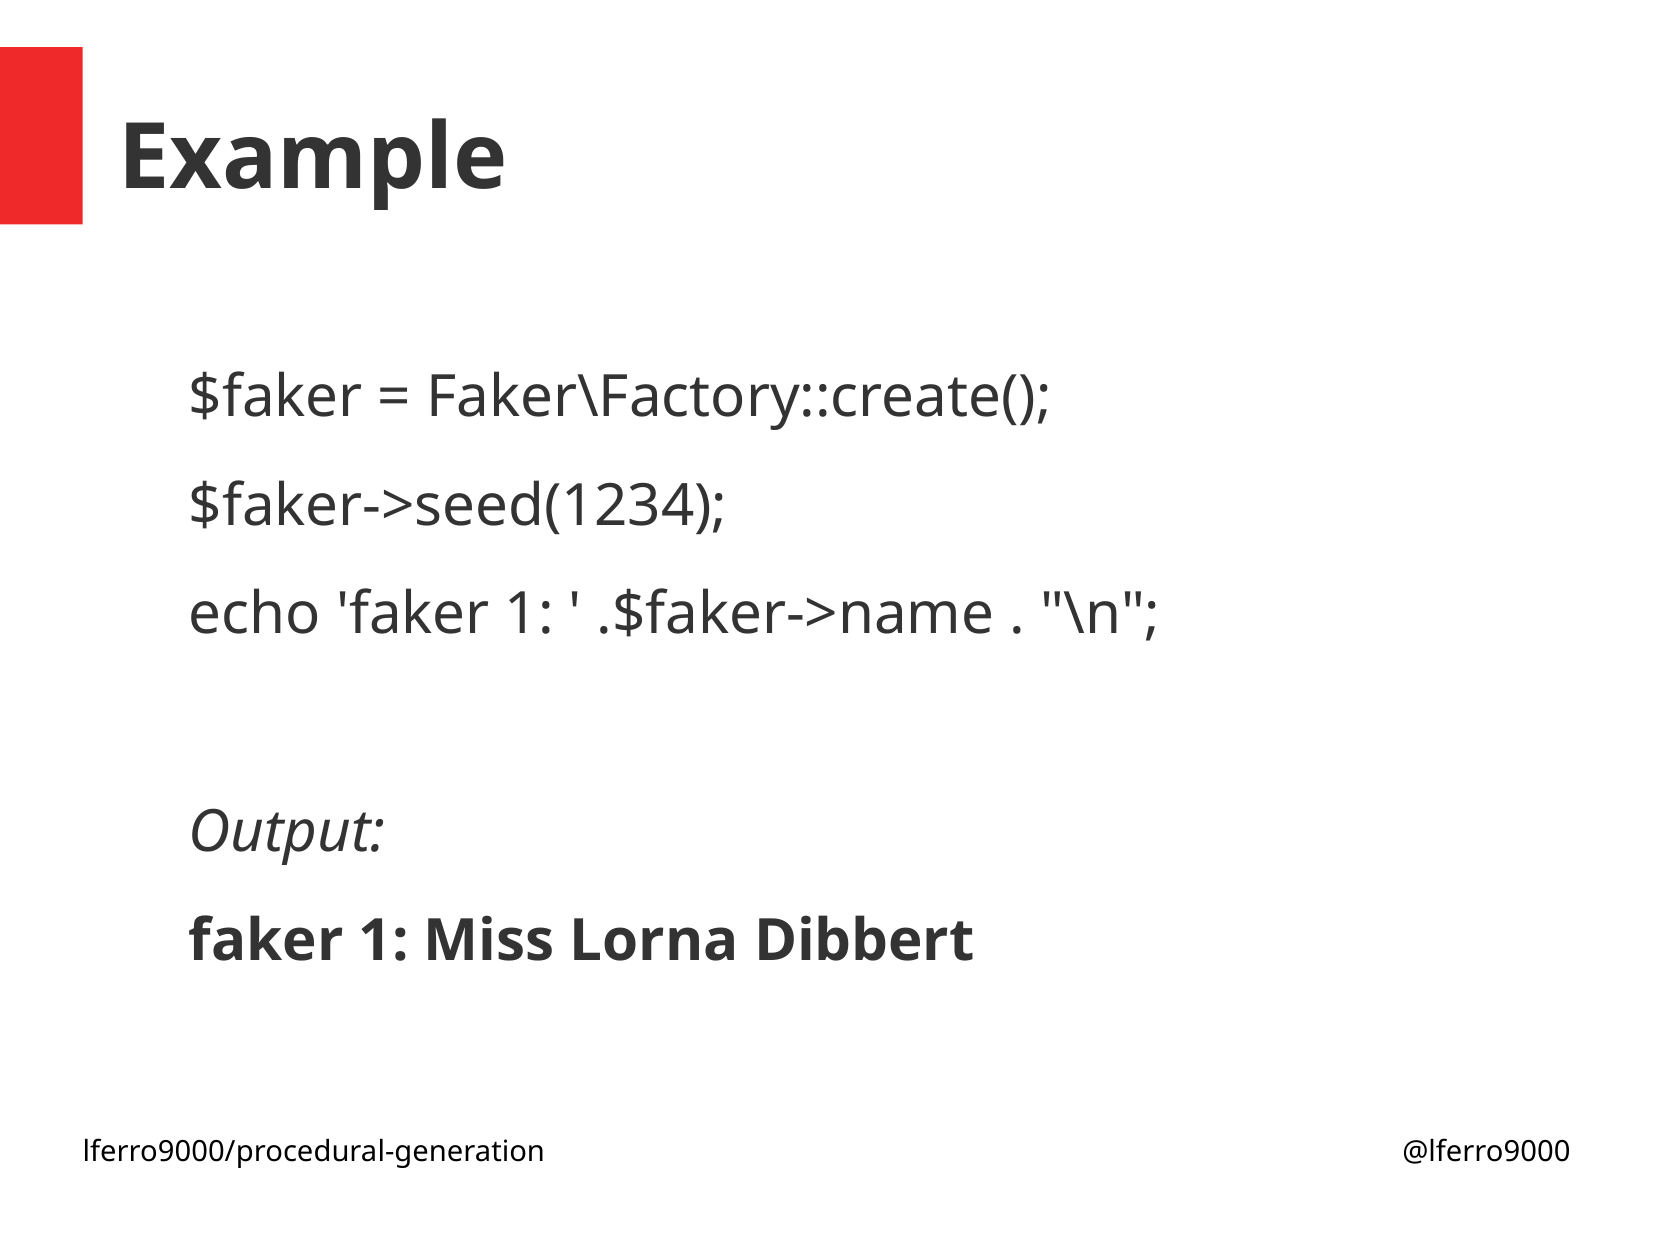

# Example
$faker = Faker\Factory::create();
$faker->seed(1234);
echo 'faker 1: ' .$faker->name . "\n";
Output:
faker 1: Miss Lorna Dibbert
6